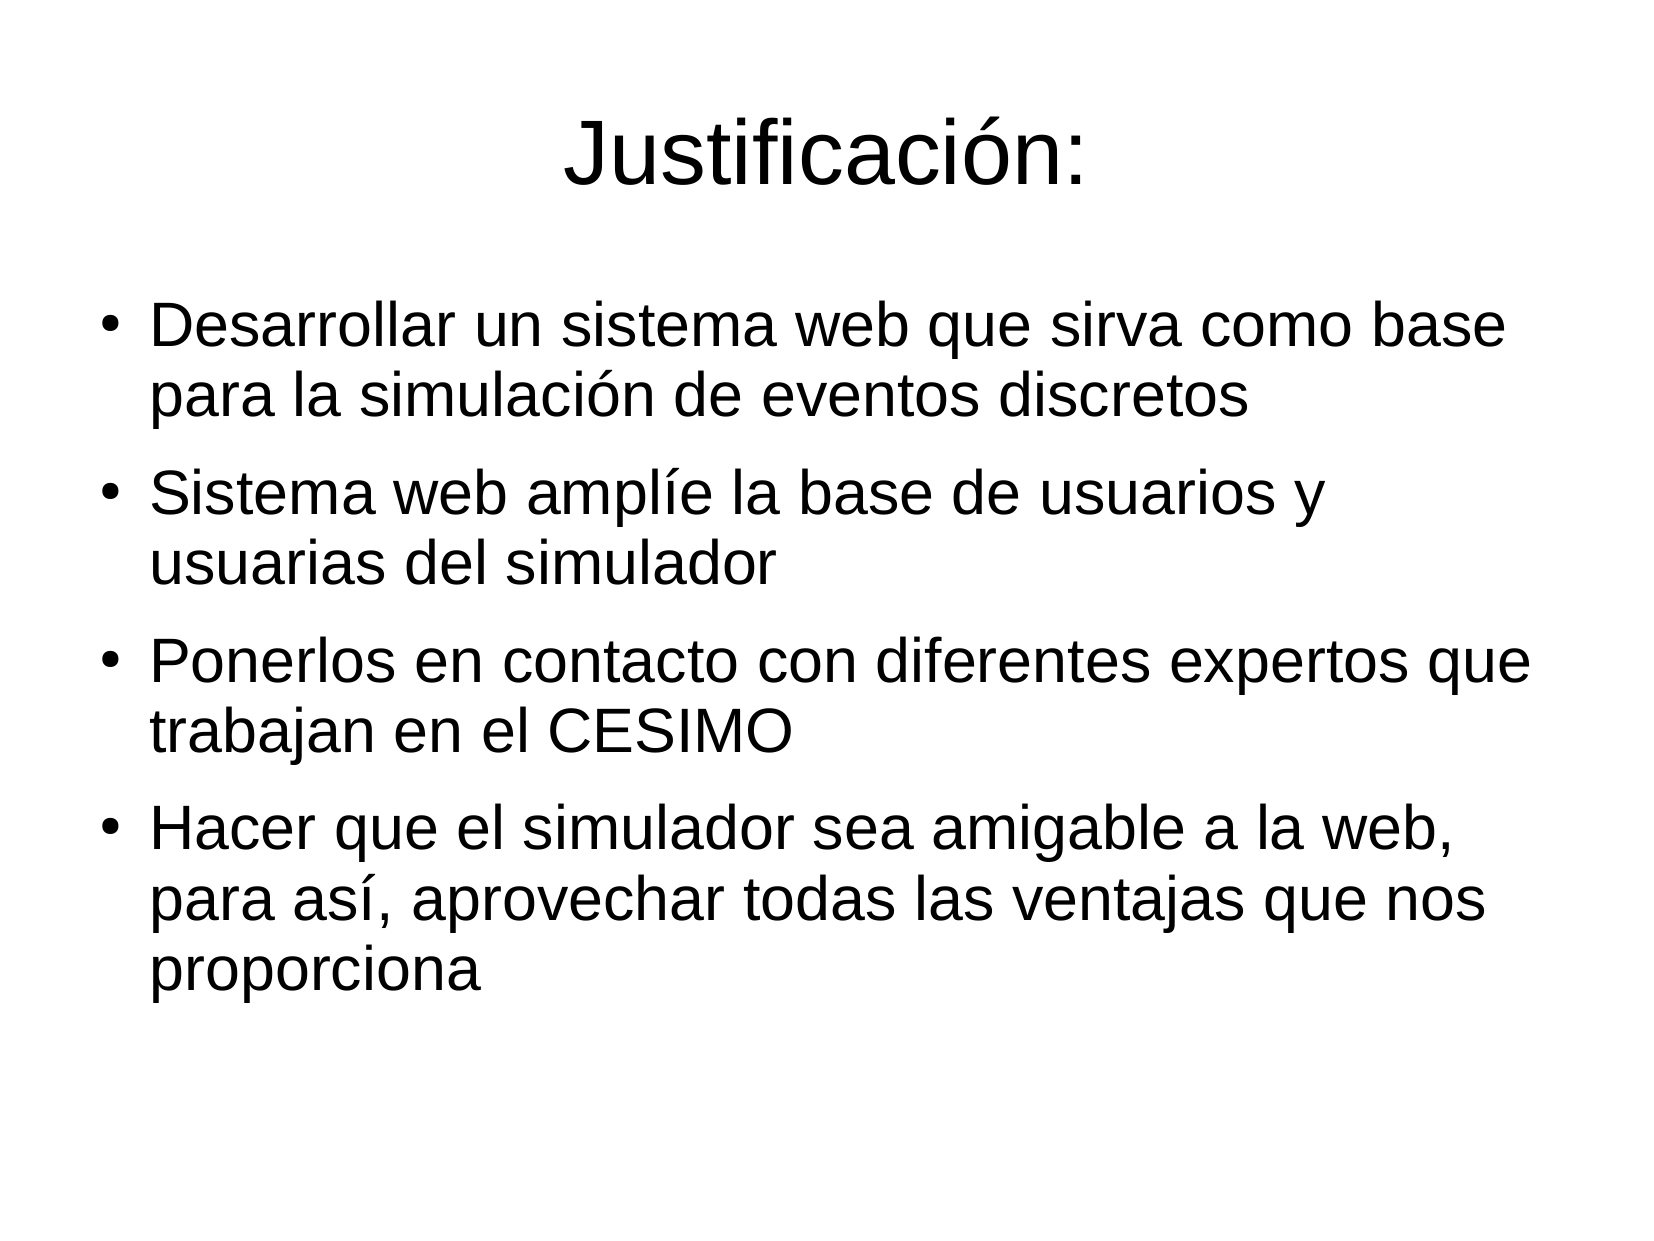

# Justificación:
Desarrollar un sistema web que sirva como base para la simulación de eventos discretos
Sistema web amplíe la base de usuarios y usuarias del simulador
Ponerlos en contacto con diferentes expertos que trabajan en el CESIMO
Hacer que el simulador sea amigable a la web, para así, aprovechar todas las ventajas que nos proporciona